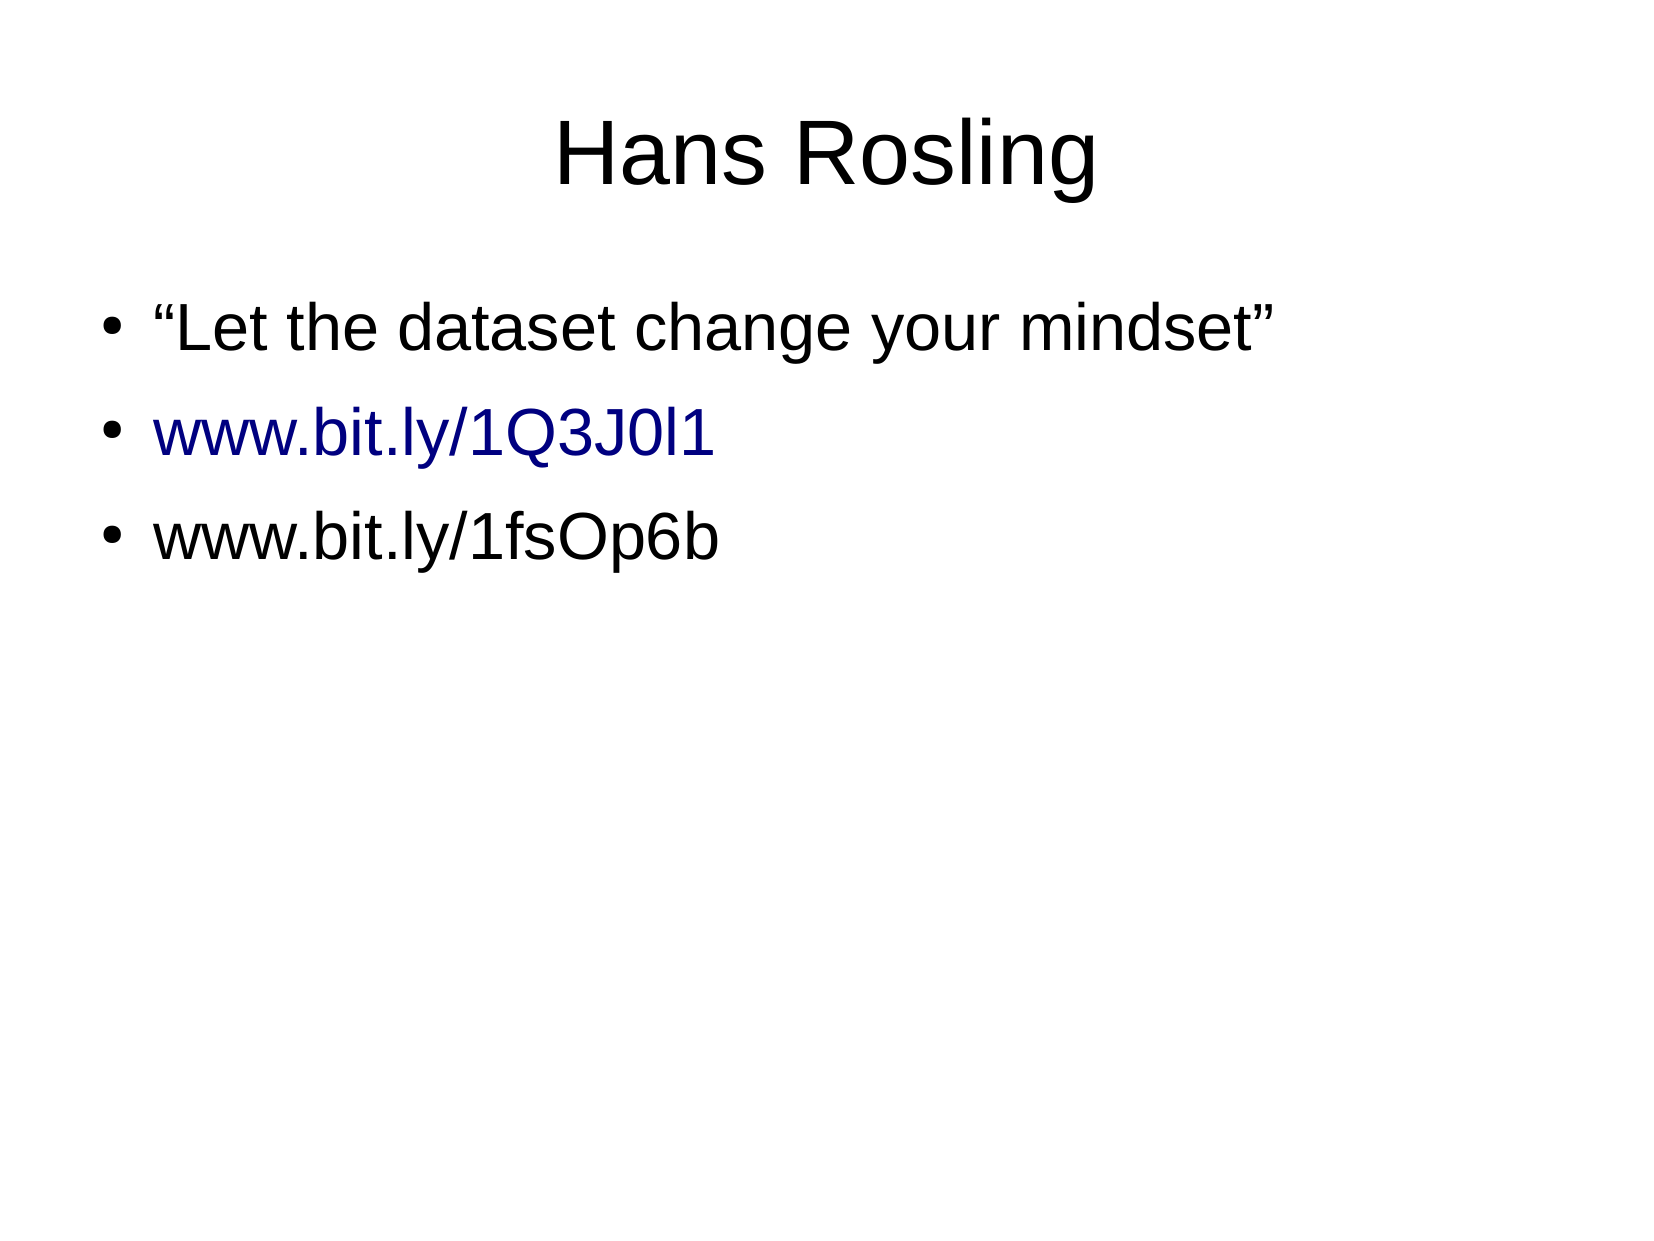

# Hans Rosling
“Let the dataset change your mindset”
www.bit.ly/1Q3J0l1
www.bit.ly/1fsOp6b